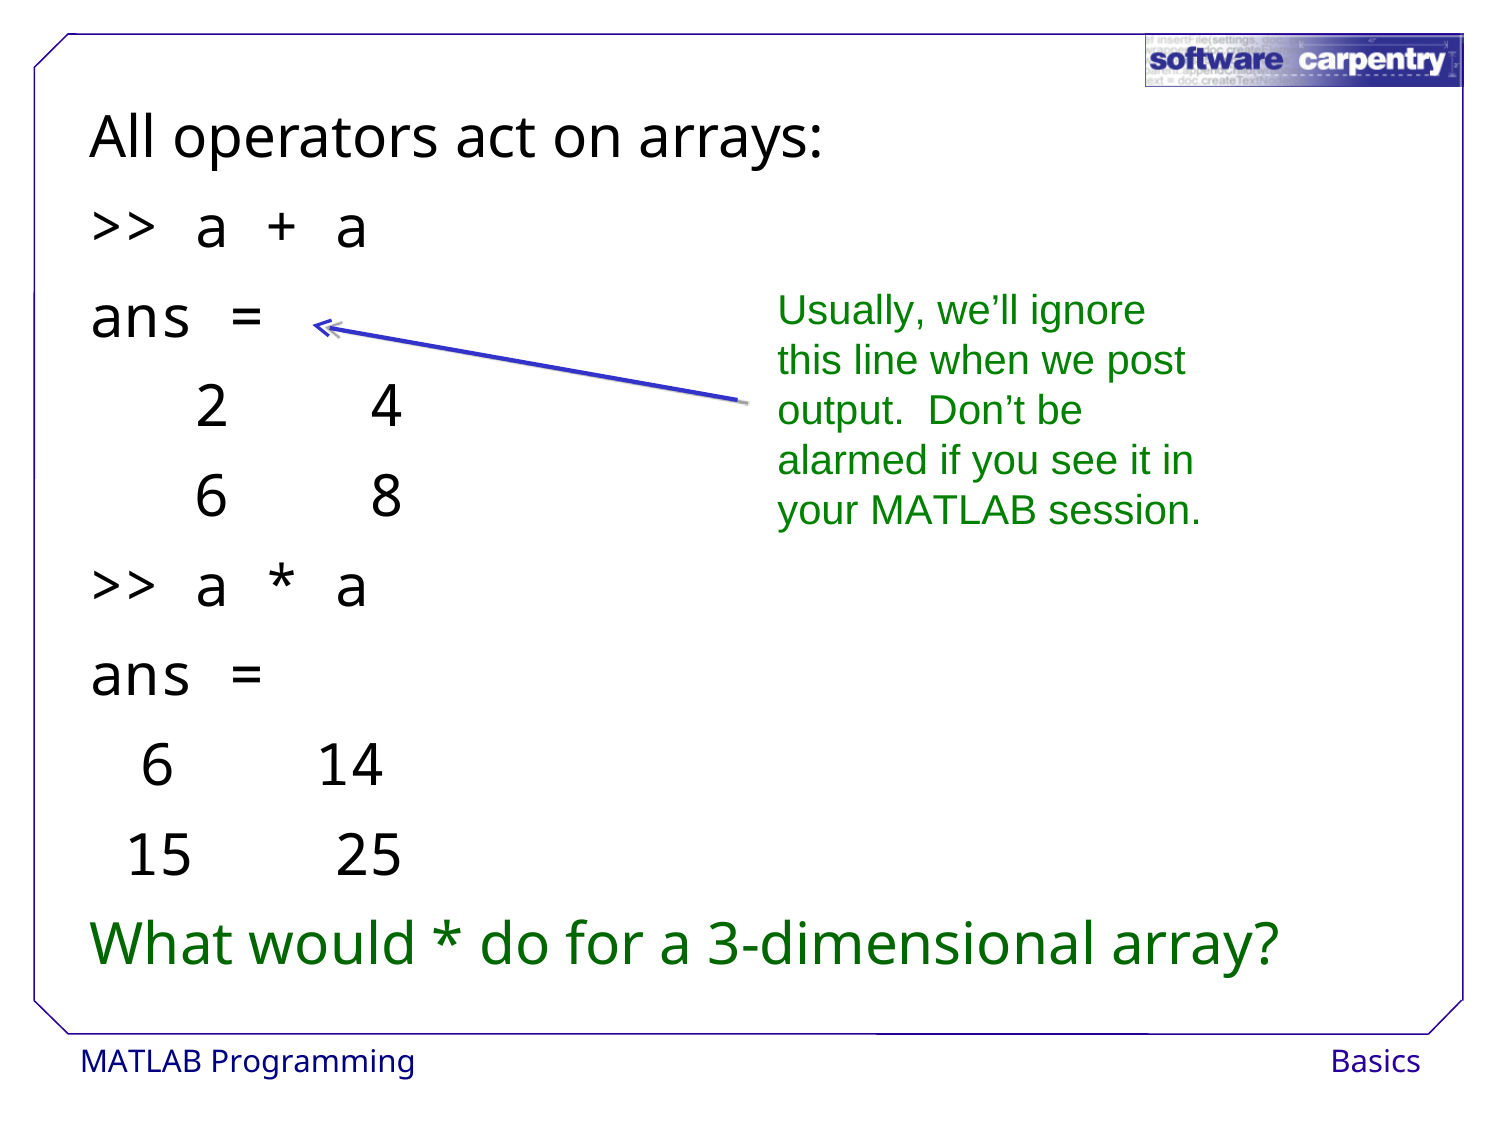

# All operators act on arrays:
>> a + a
ans =
 2 4
 6 8
>> a * a
ans =
	6 14
 15 25
What would * do for a 3-dimensional array?
Usually, we’ll ignore this line when we post output. Don’t be alarmed if you see it in your MATLAB session.